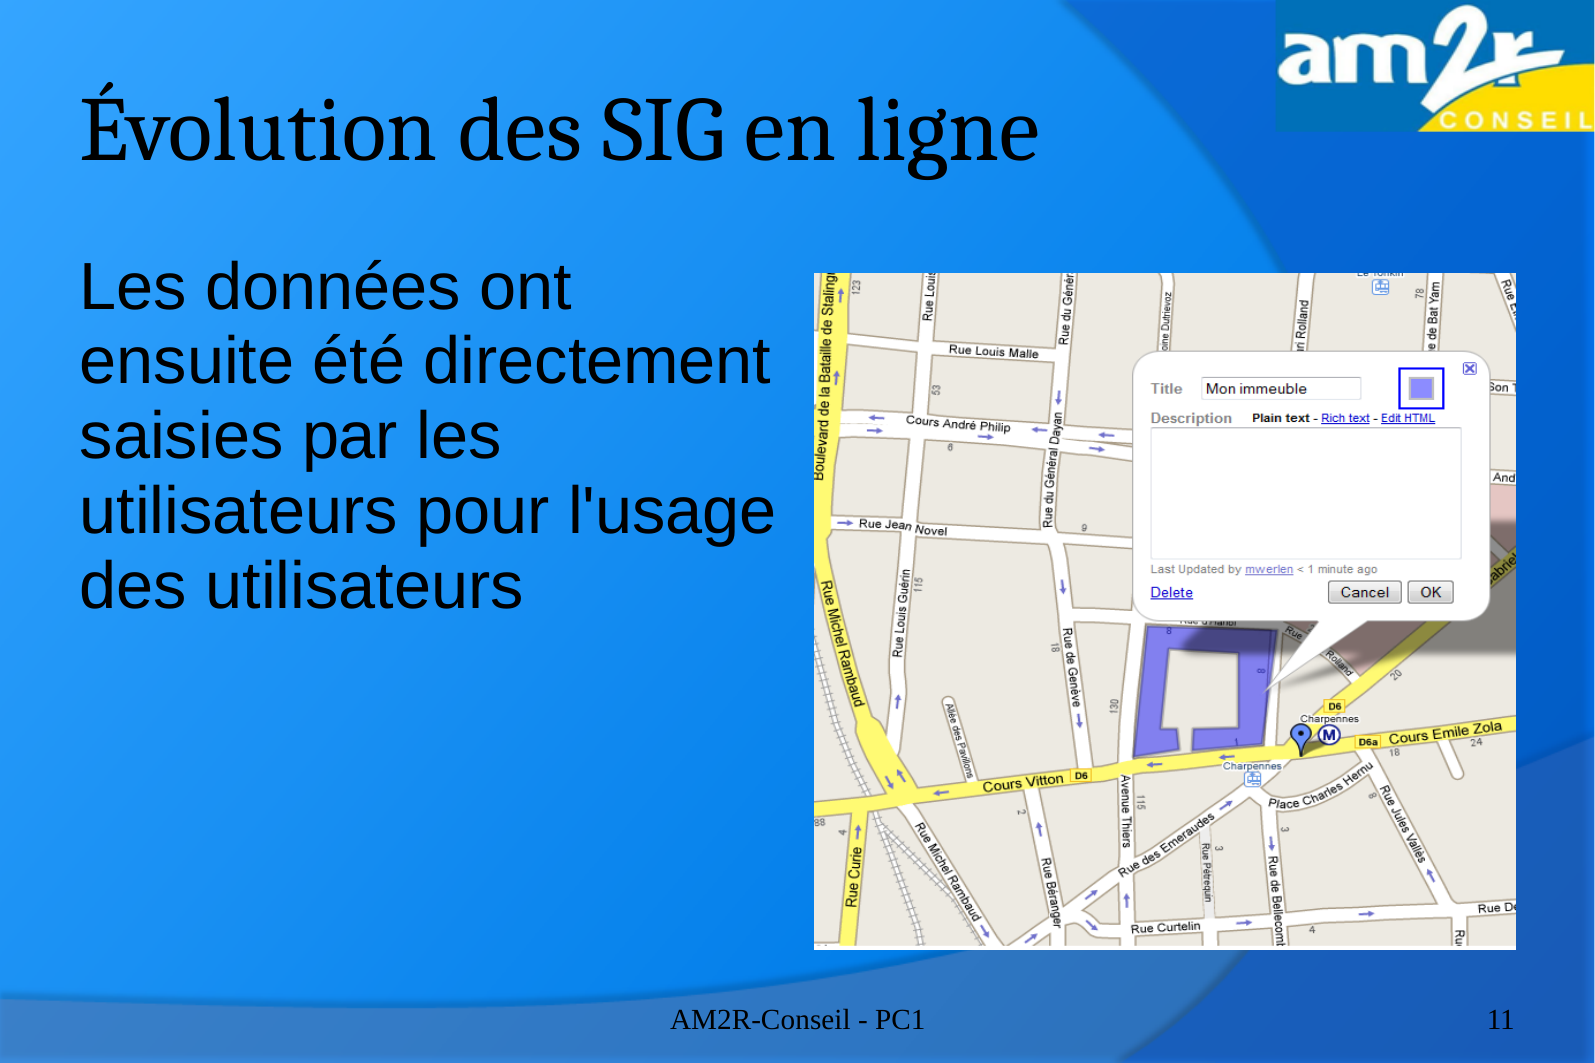

# Évolution des SIG en ligne
Les données ont ensuite été directement saisies par les utilisateurs pour l'usage des utilisateurs
AM2R-Conseil - PC1
11